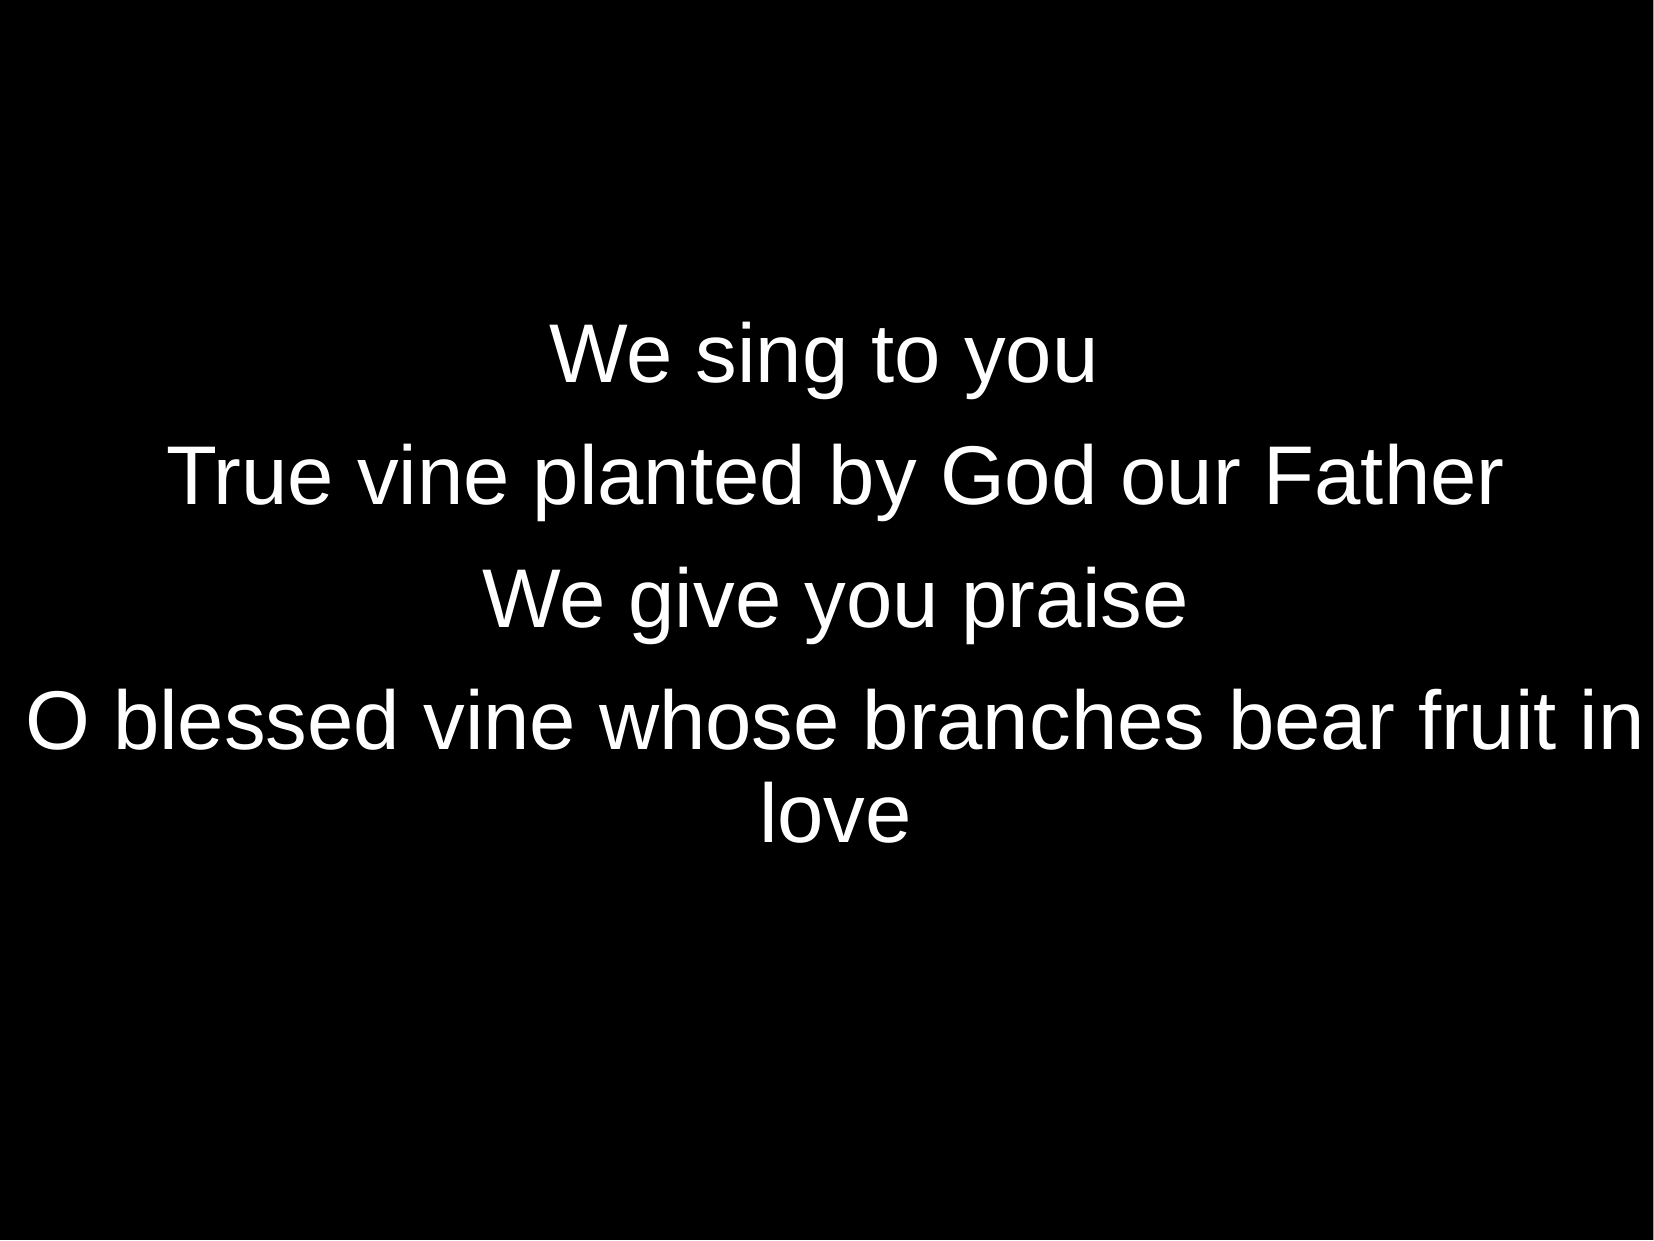

#
We sing to you
True vine planted by God our Father
We give you praise
O blessed vine whose branches bear fruit in love